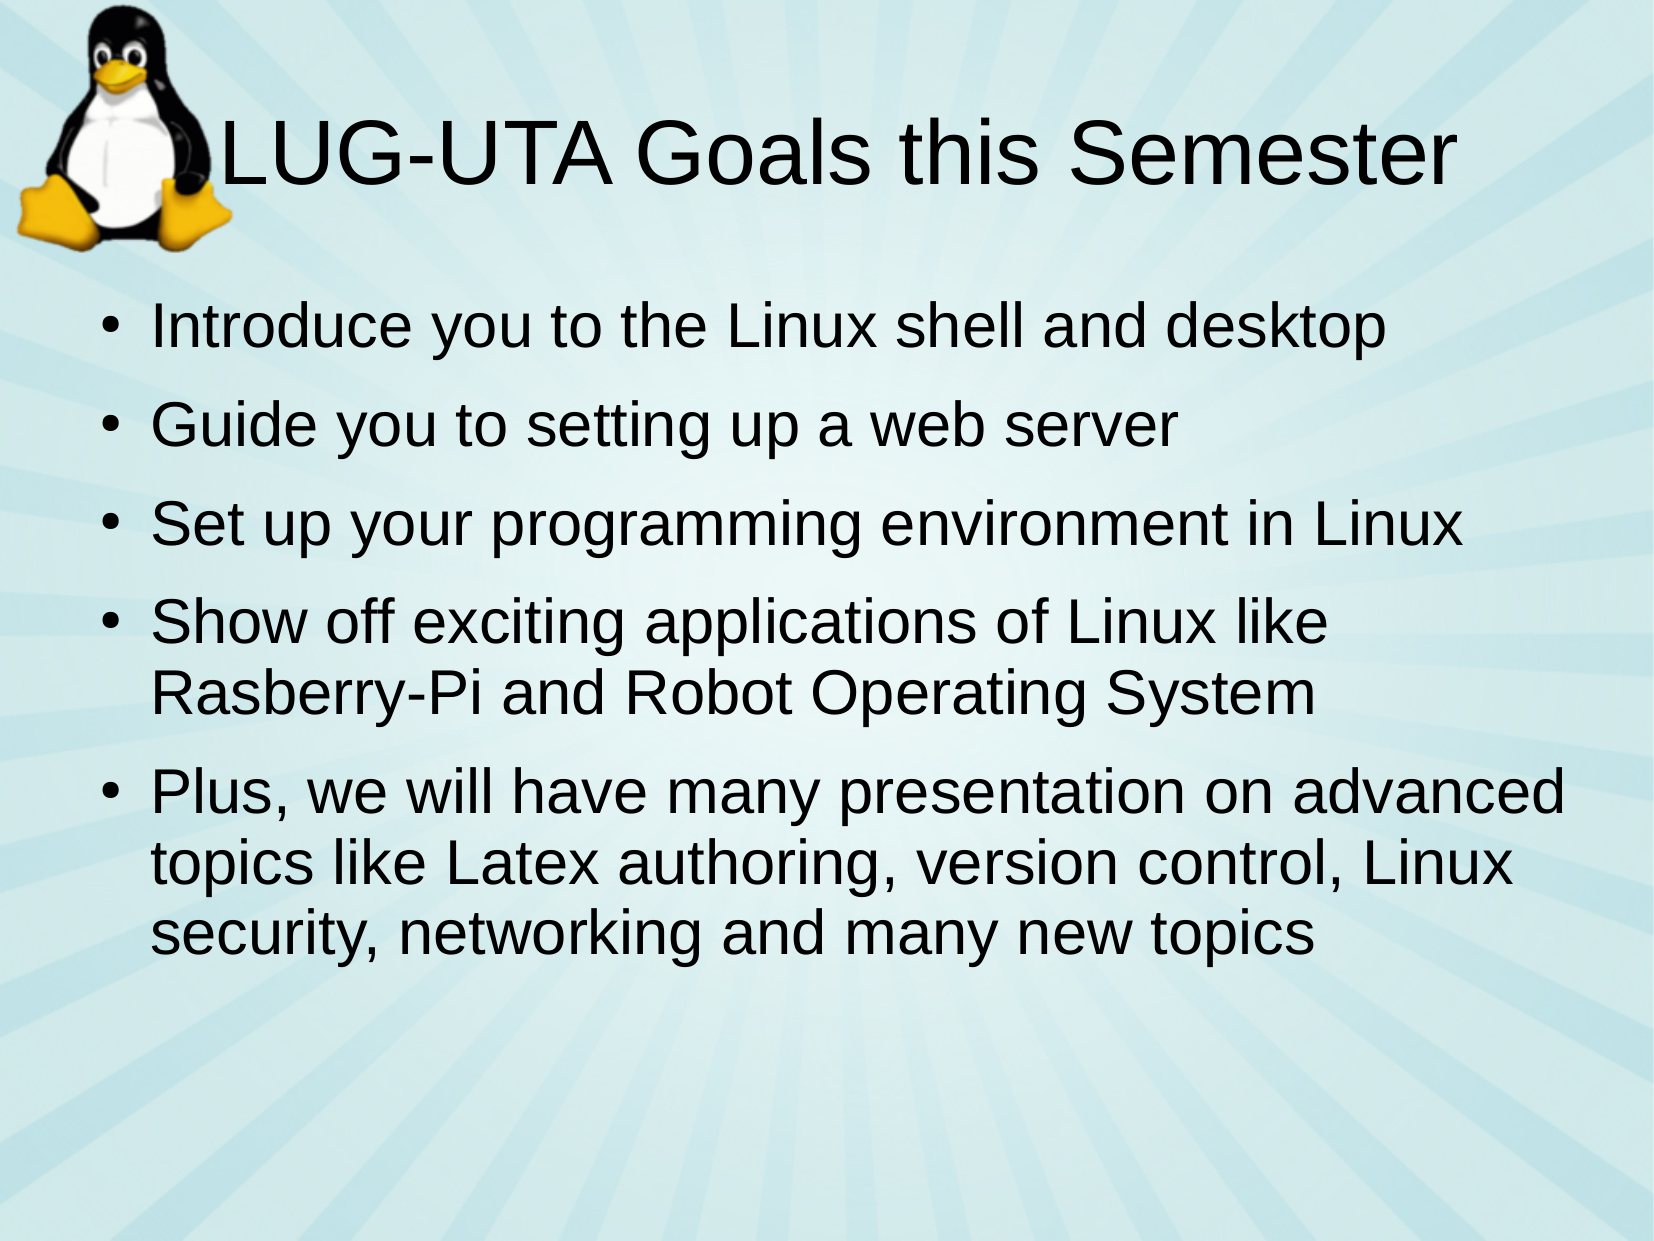

# LUG-UTA Goals this Semester
Introduce you to the Linux shell and desktop
Guide you to setting up a web server
Set up your programming environment in Linux
Show off exciting applications of Linux like Rasberry-Pi and Robot Operating System
Plus, we will have many presentation on advanced topics like Latex authoring, version control, Linux security, networking and many new topics